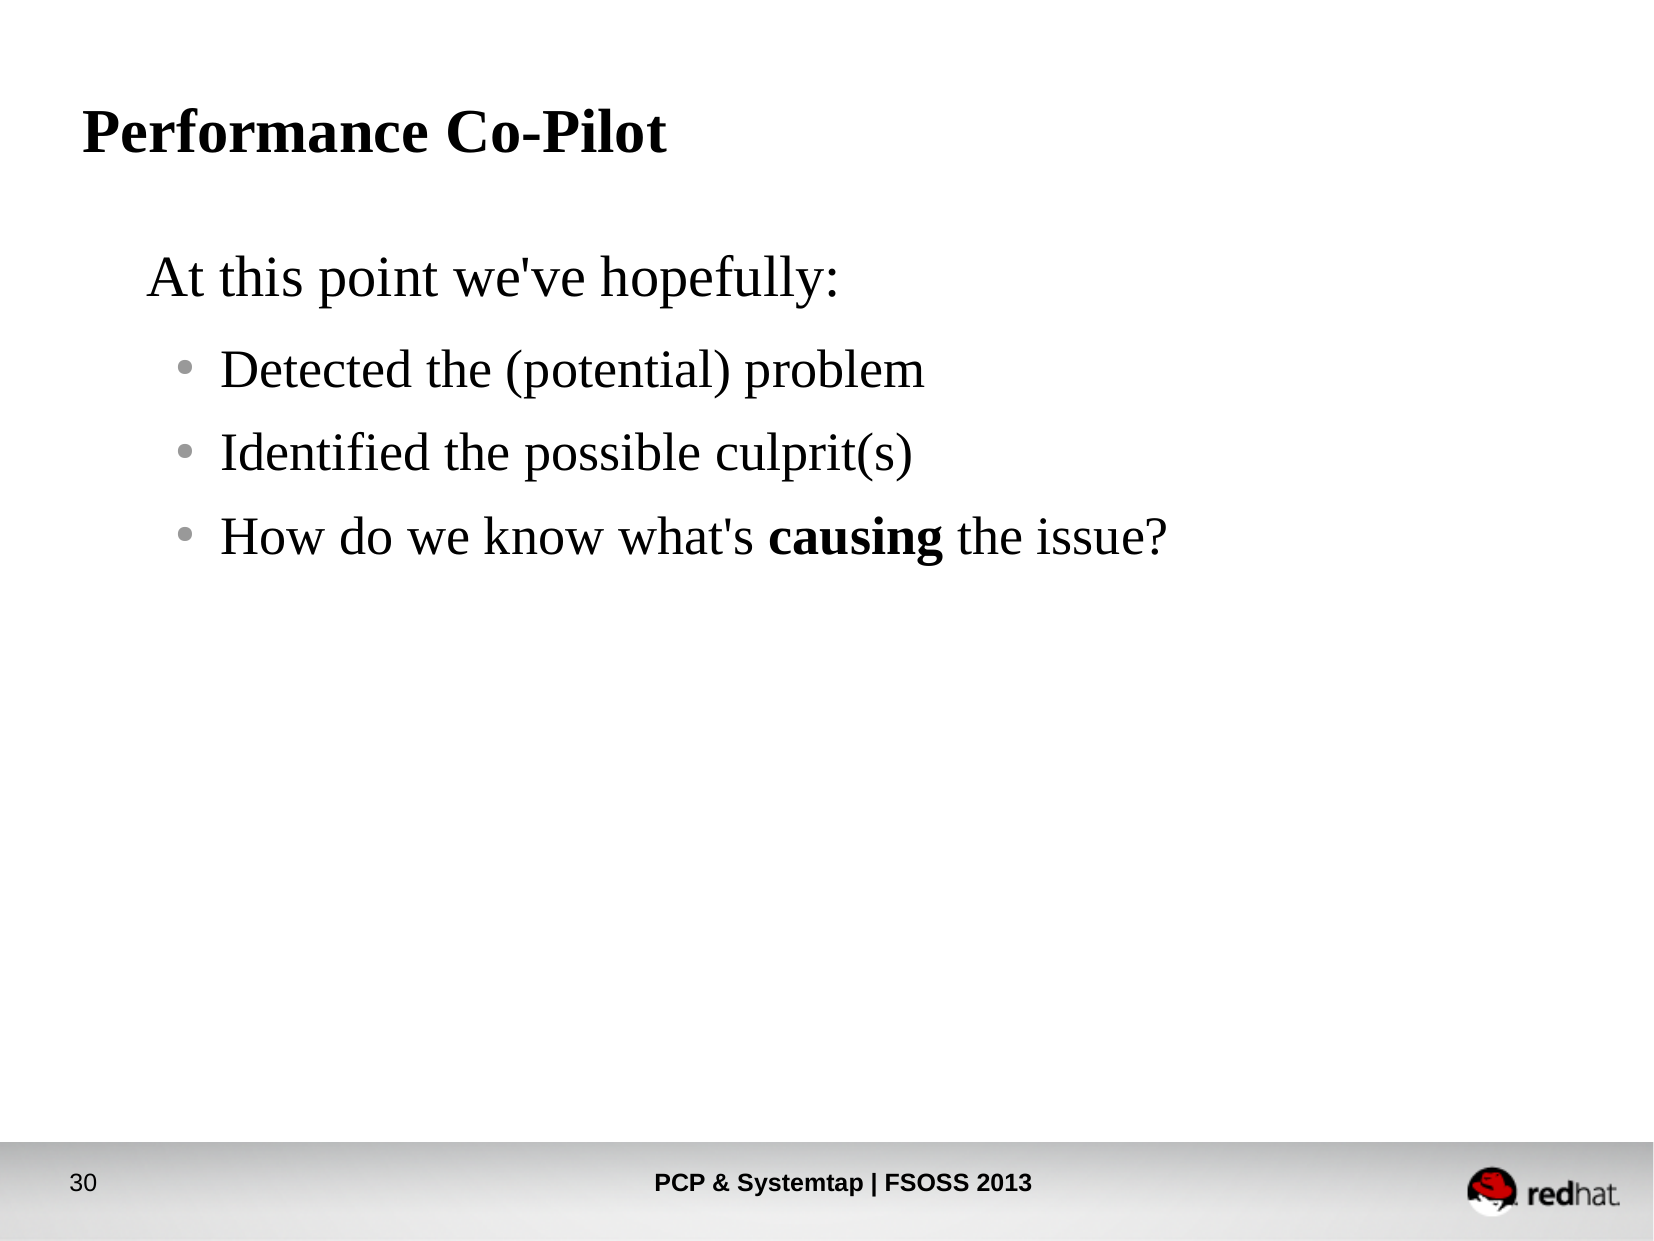

# Performance Co-Pilot
At this point we've hopefully:
Detected the (potential) problem
Identified the possible culprit(s)
How do we know what's causing the issue?